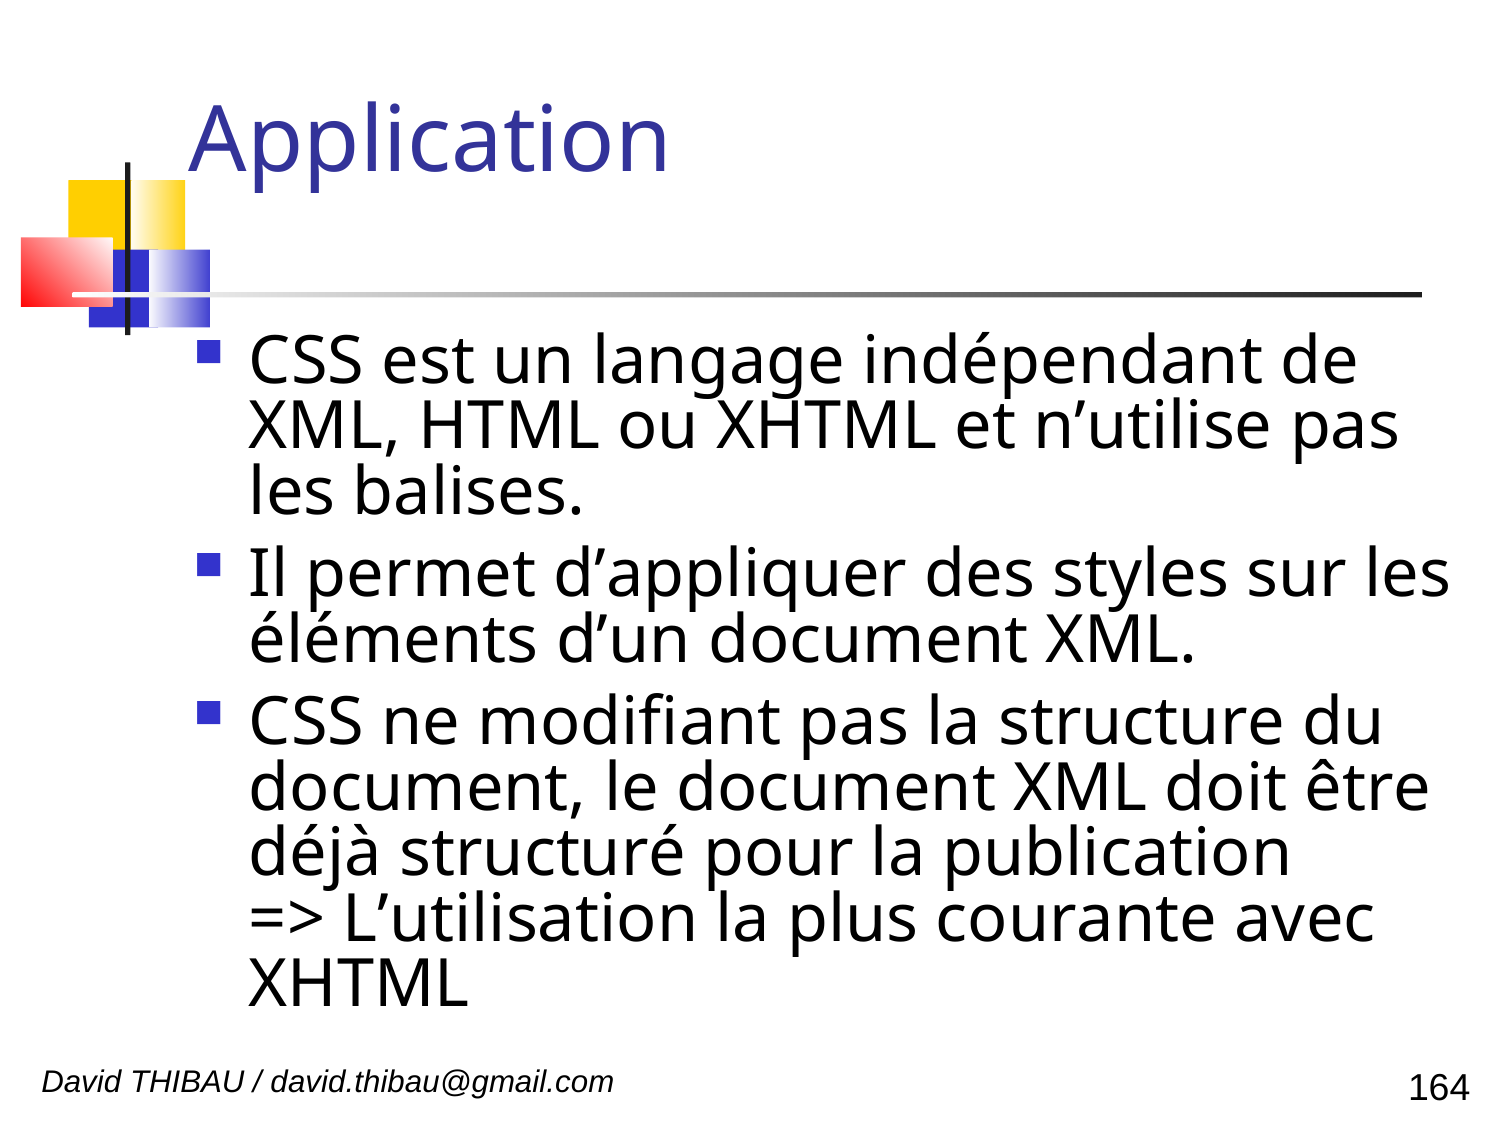

# Application
CSS est un langage indépendant de XML, HTML ou XHTML et n’utilise pas les balises.
Il permet d’appliquer des styles sur les éléments d’un document XML.
CSS ne modifiant pas la structure du document, le document XML doit être déjà structuré pour la publication
=> L’utilisation la plus courante avec XHTML